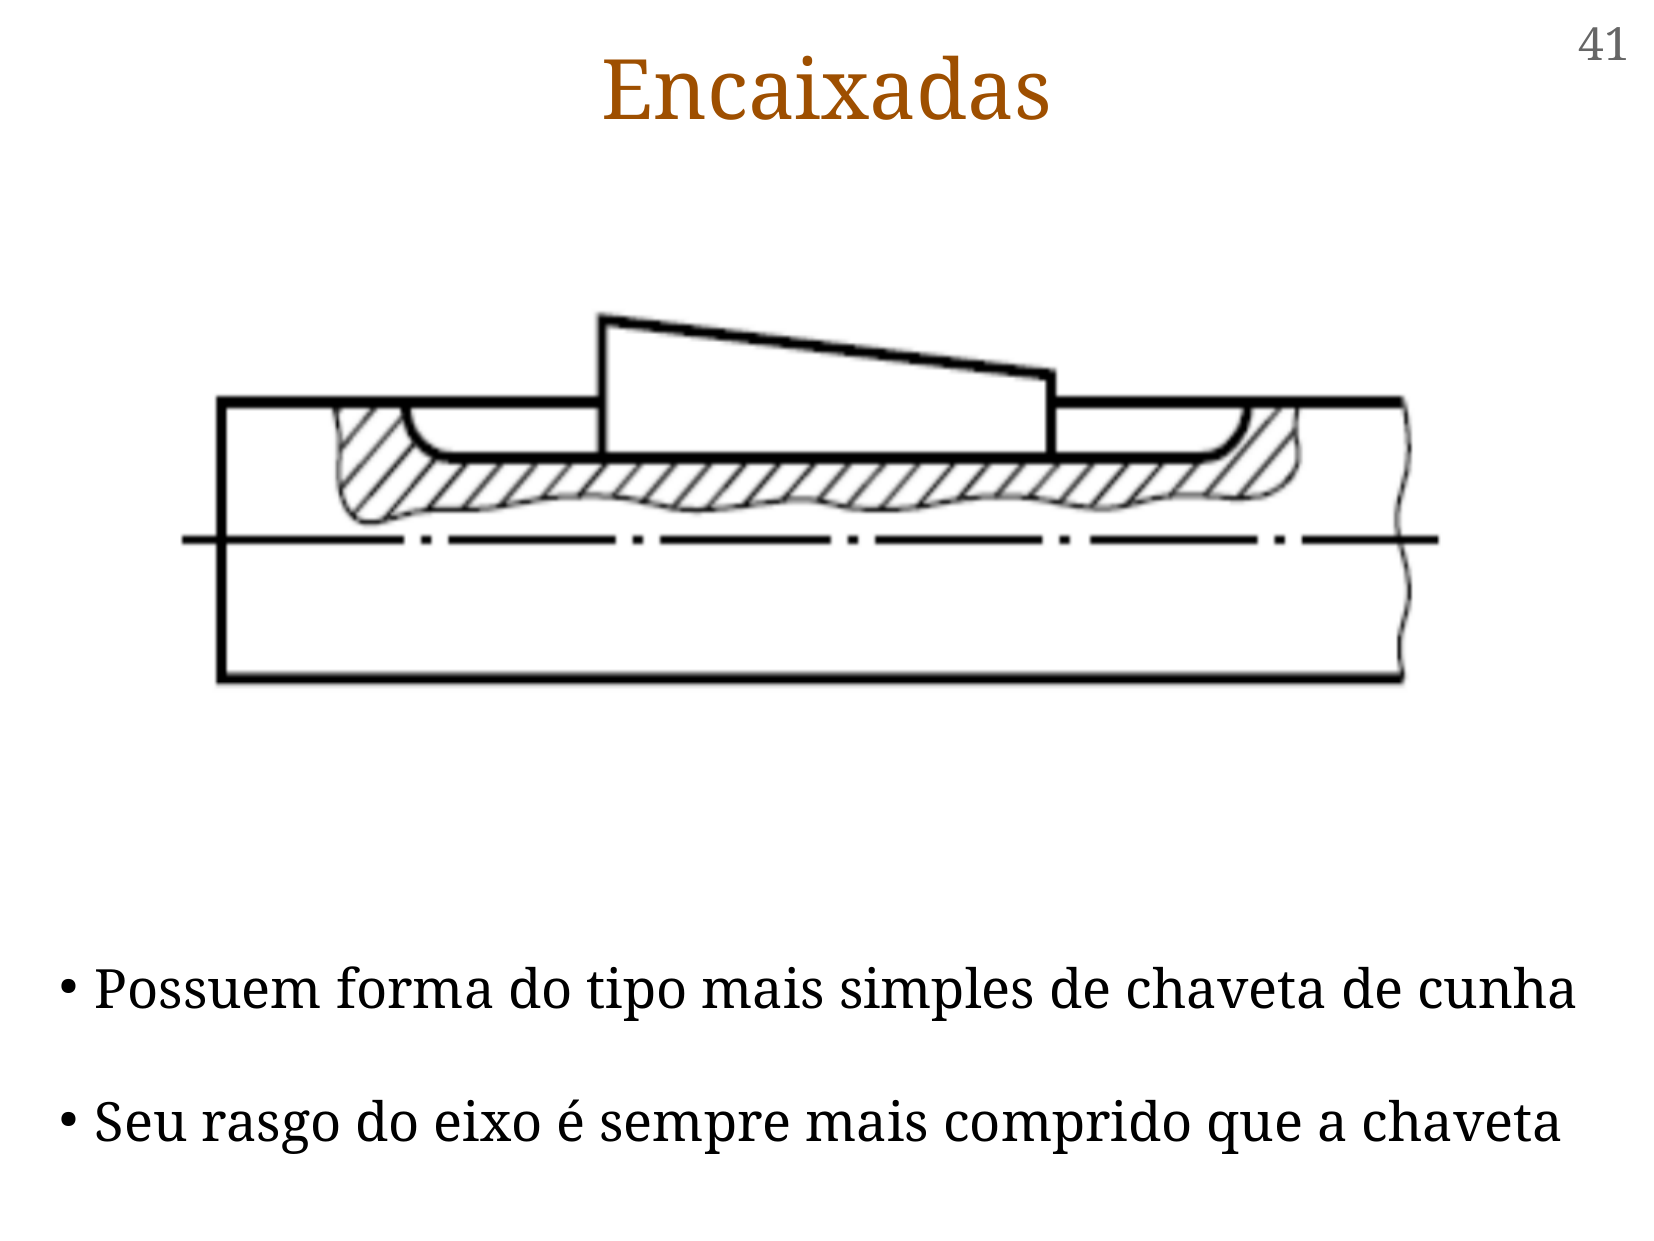

41
# Encaixadas
Possuem forma do tipo mais simples de chaveta de cunha
Seu rasgo do eixo é sempre mais comprido que a chaveta